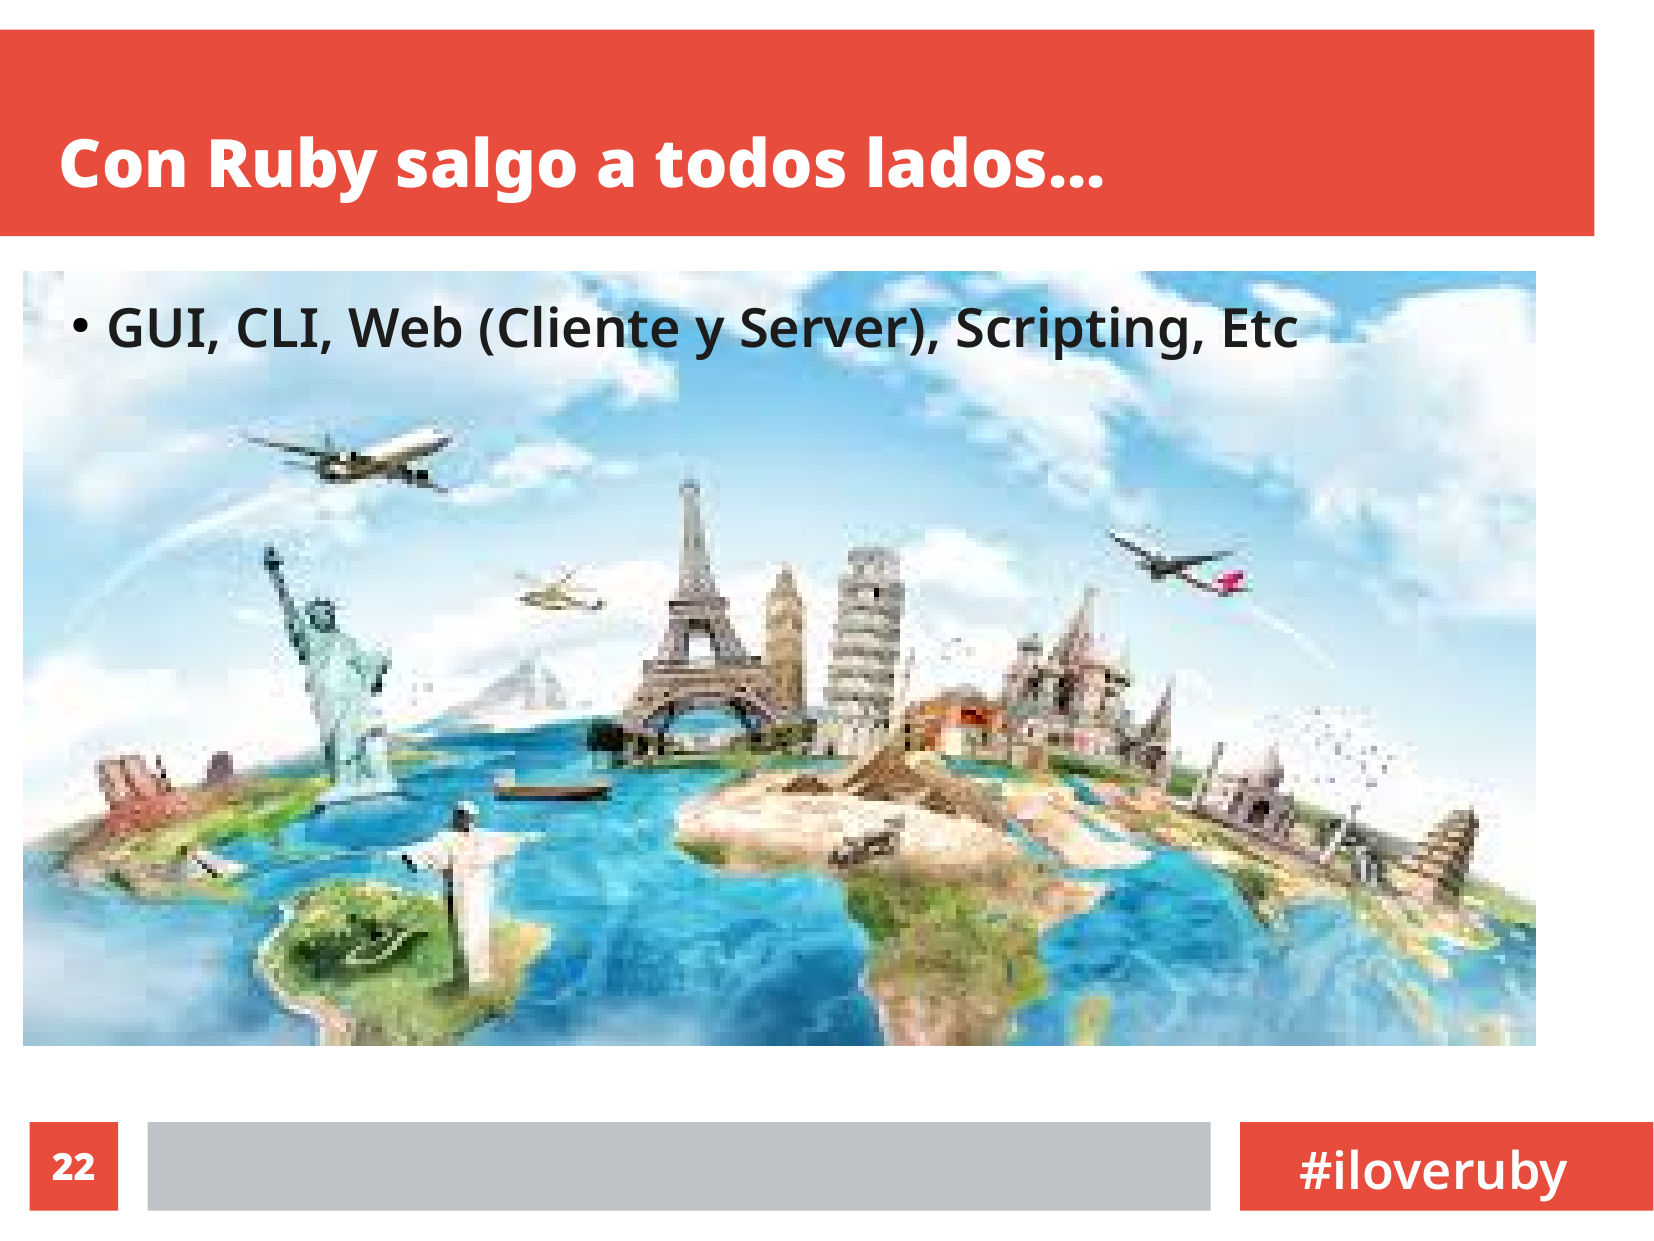

# Con Ruby salgo a todos lados...
GUI, CLI, Web (Cliente y Server), Scripting, Etc
22
#iloveruby